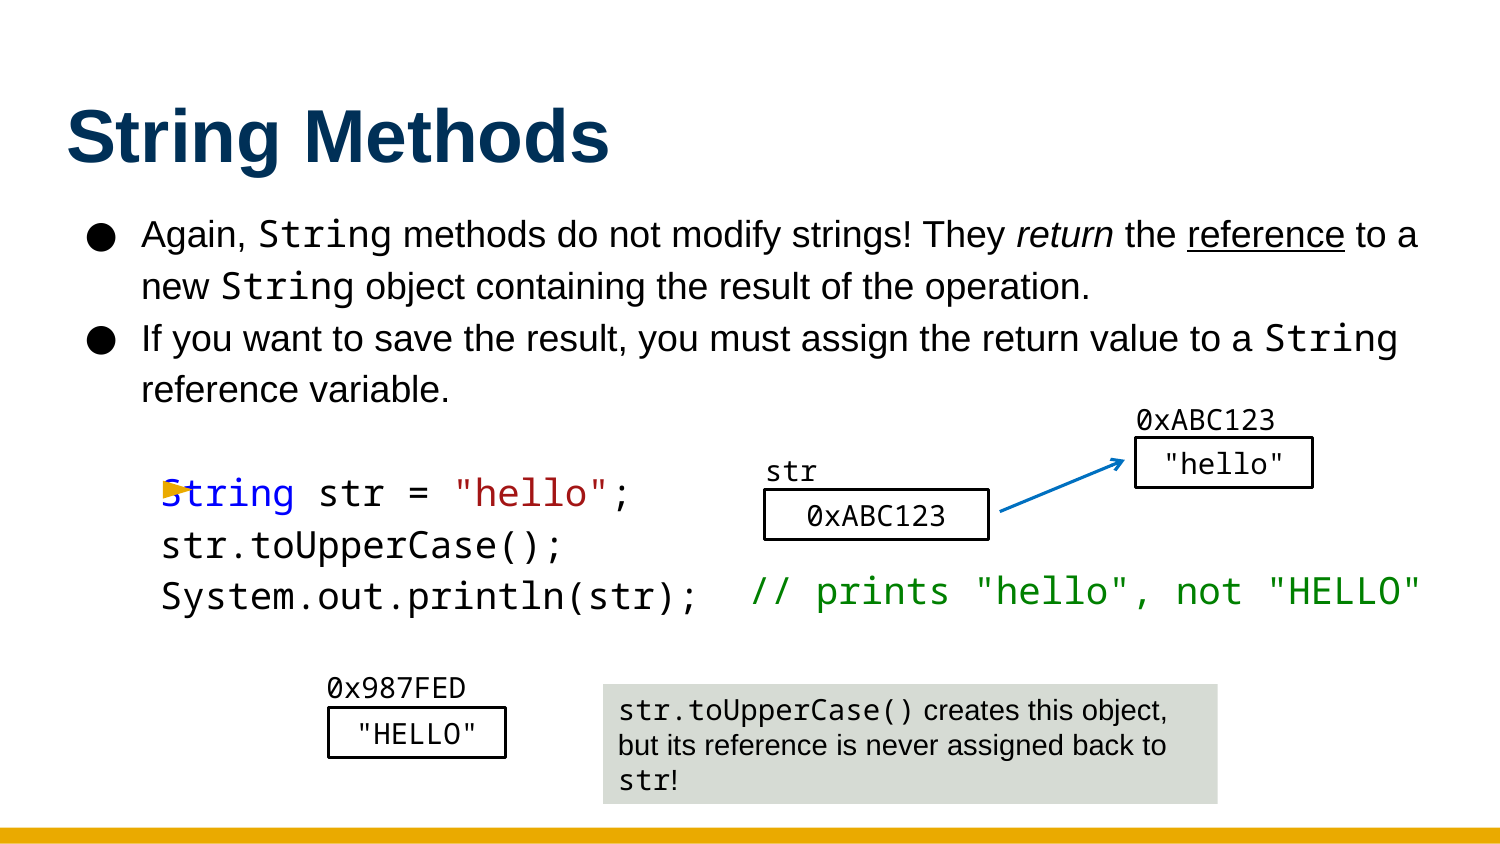

String Methods
# Again, String methods do not modify strings! They return the reference to a new String object containing the result of the operation.
If you want to save the result, you must assign the return value to a String reference variable.
	String str = "hello";
	str.toUpperCase();
	System.out.println(str);
0xABC123
"hello"
str
0xABC123
// prints "hello", not "HELLO"
0x987FED
"HELLO"
str.toUpperCase() creates this object, but its reference is never assigned back to str!